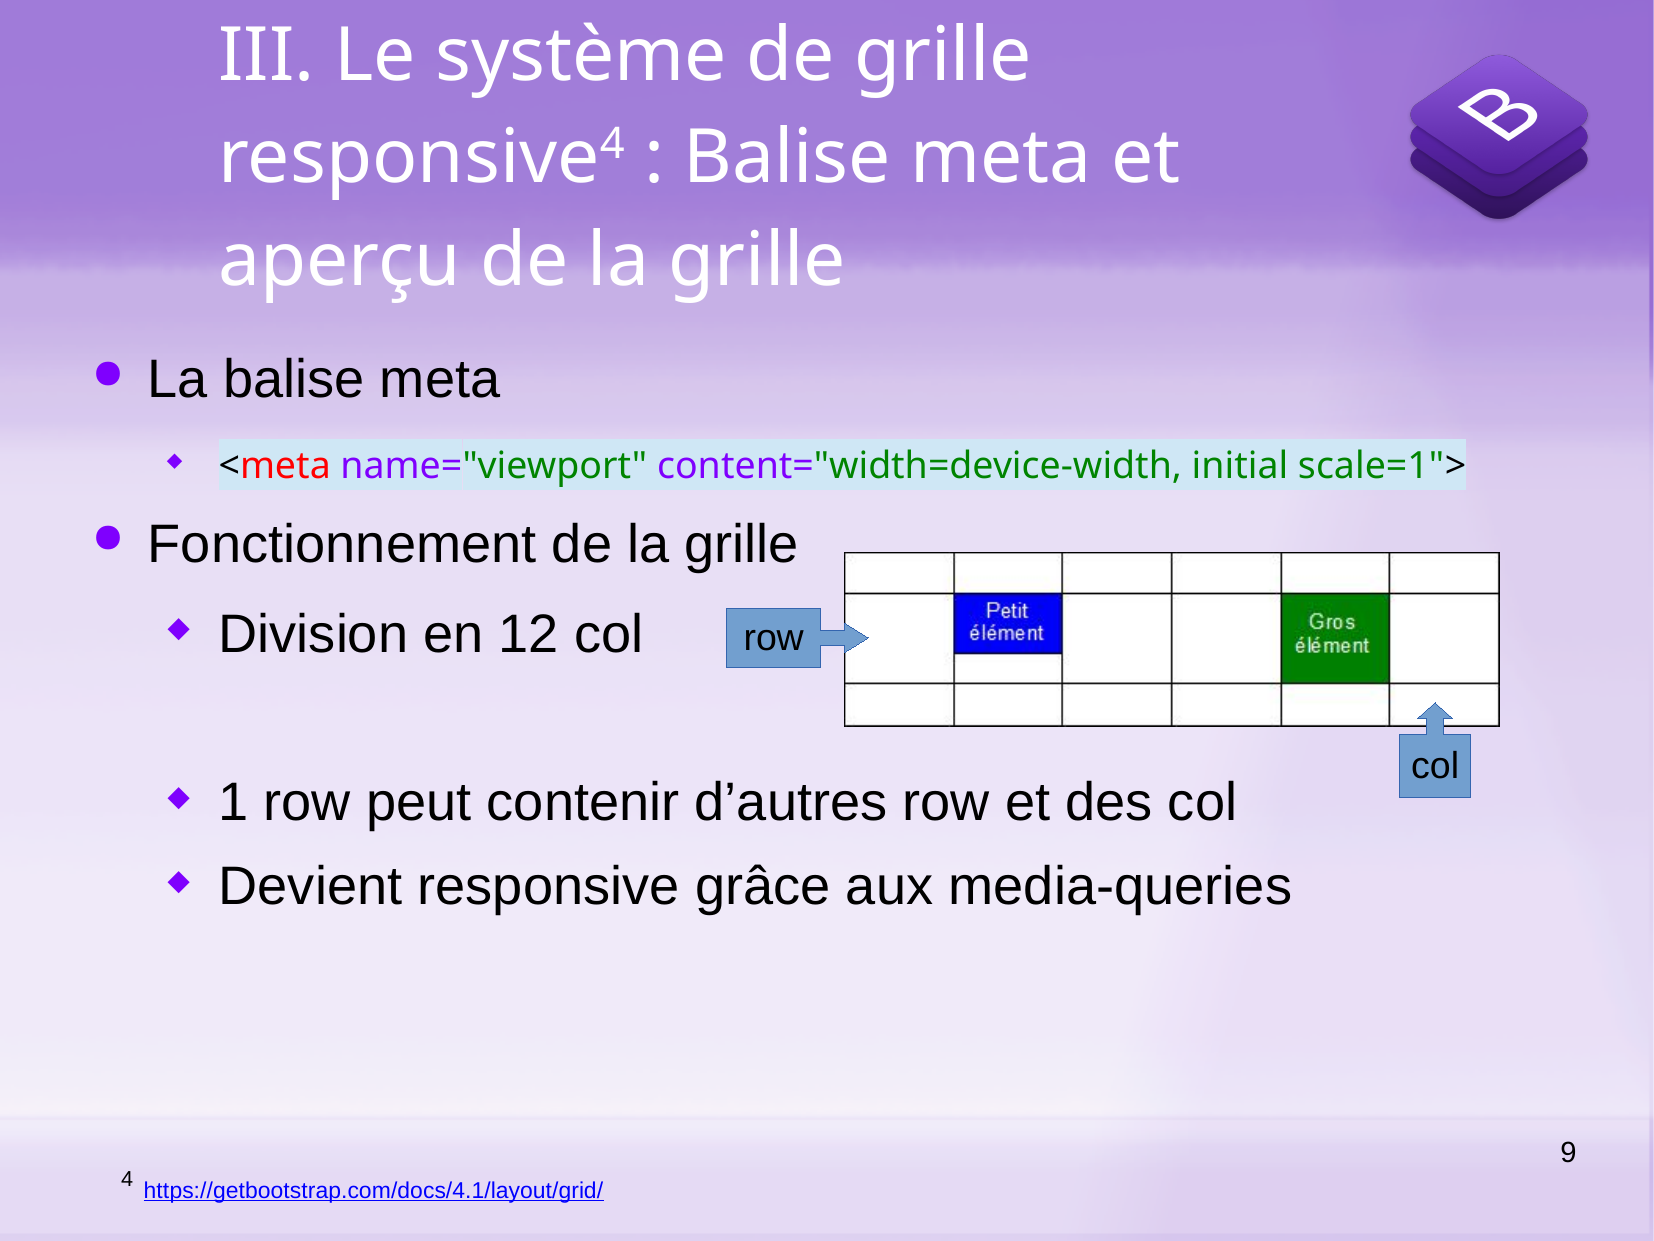

III. Le système de grille responsive4 : Balise meta et aperçu de la grille
# La balise meta
<meta name="viewport" content="width=device-width, initial scale=1">
Fonctionnement de la grille
Division en 12 col
1 row peut contenir d’autres row et des col
Devient responsive grâce aux media-queries
row
col
9
4 https://getbootstrap.com/docs/4.1/layout/grid/